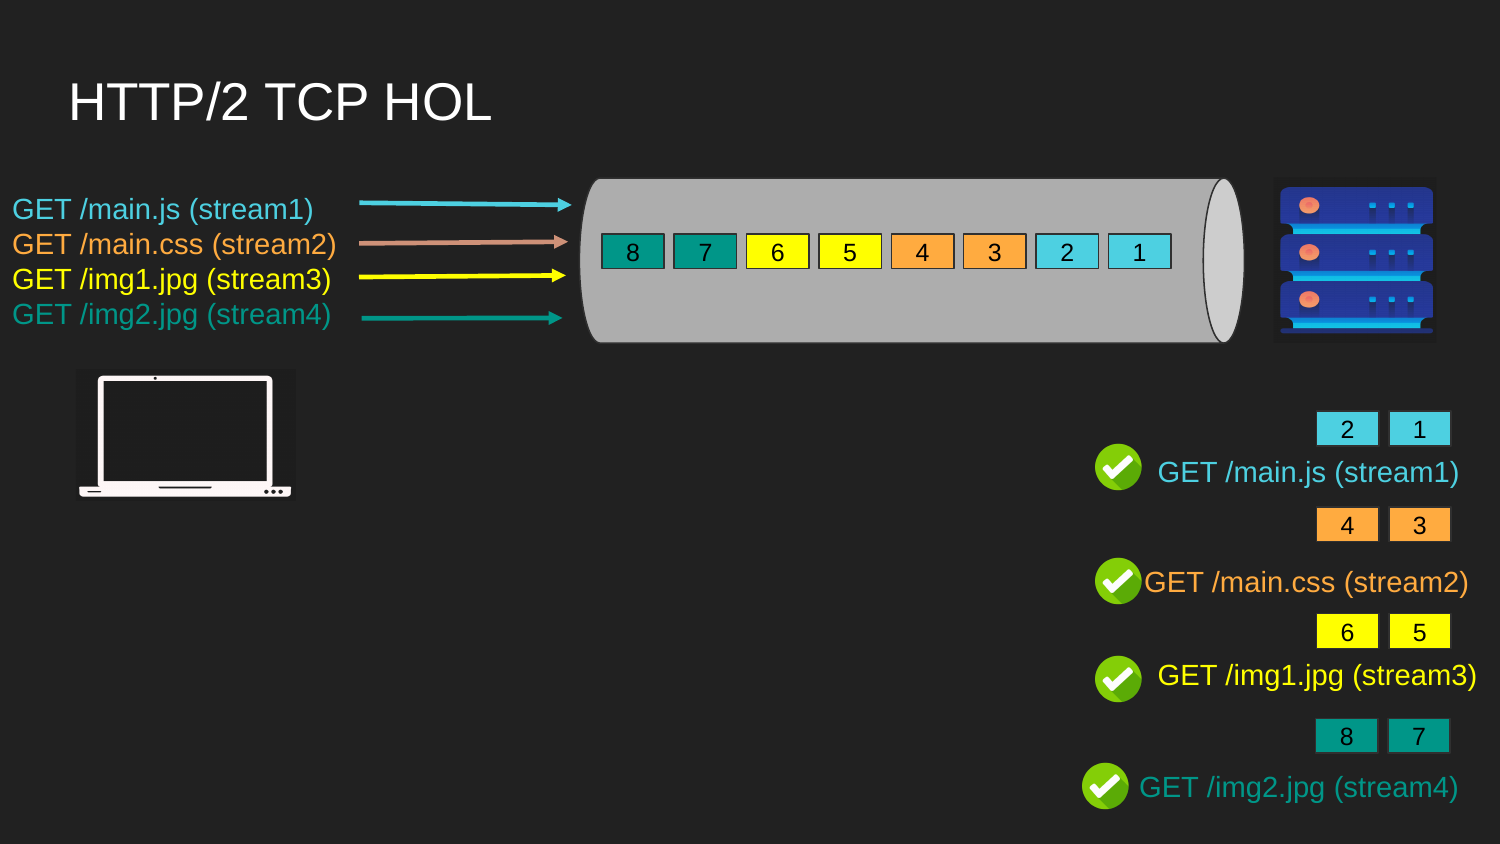

# HTTP/2 TCP HOL
GET /main.js (stream1)
GET /main.css (stream2)
GET /img1.jpg (stream3)
GET /img2.jpg (stream4)
8
7
6
5
4
3
2
1
2
1
GET /main.js (stream1)
4
3
GET /main.css (stream2)
6
5
GET /img1.jpg (stream3)
8
7
GET /img2.jpg (stream4)